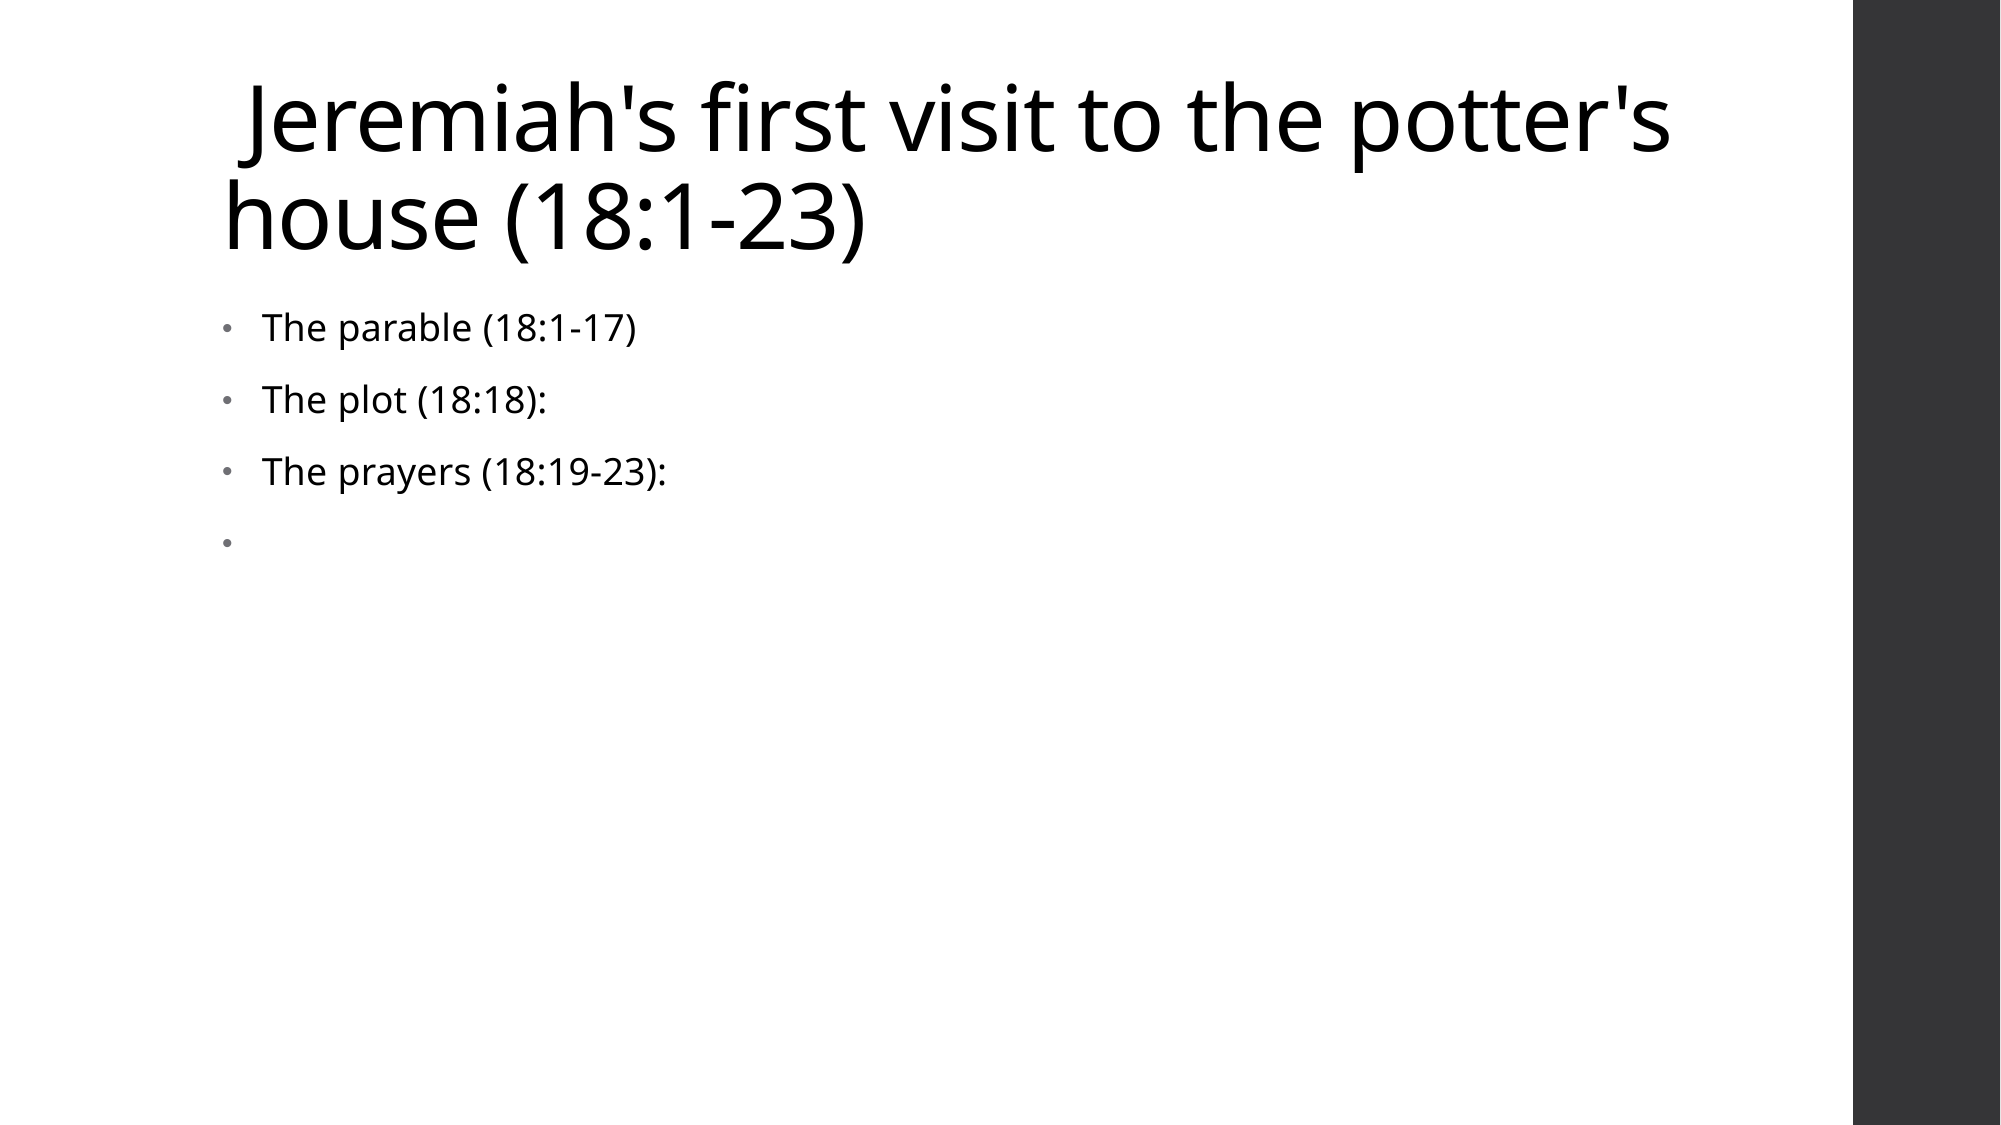

# Jeremiah's first visit to the potter's house (18:1-23)
 The parable (18:1-17)
 The plot (18:18):
 The prayers (18:19-23):